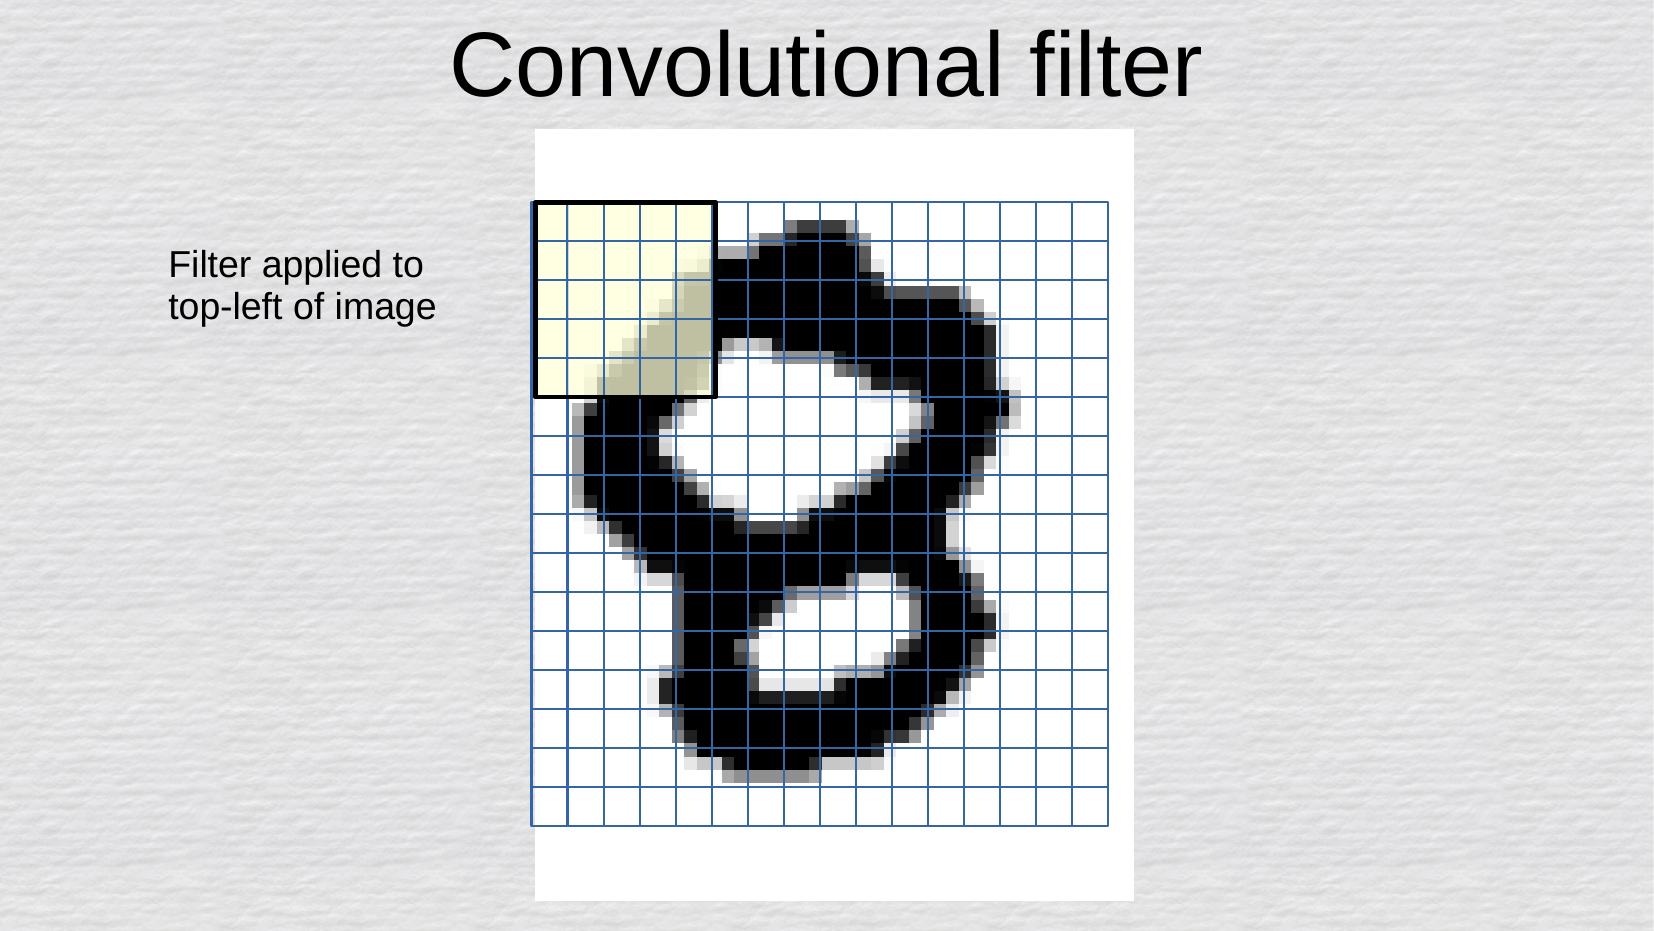

# Convolutional filter
Filter applied to top-left of image